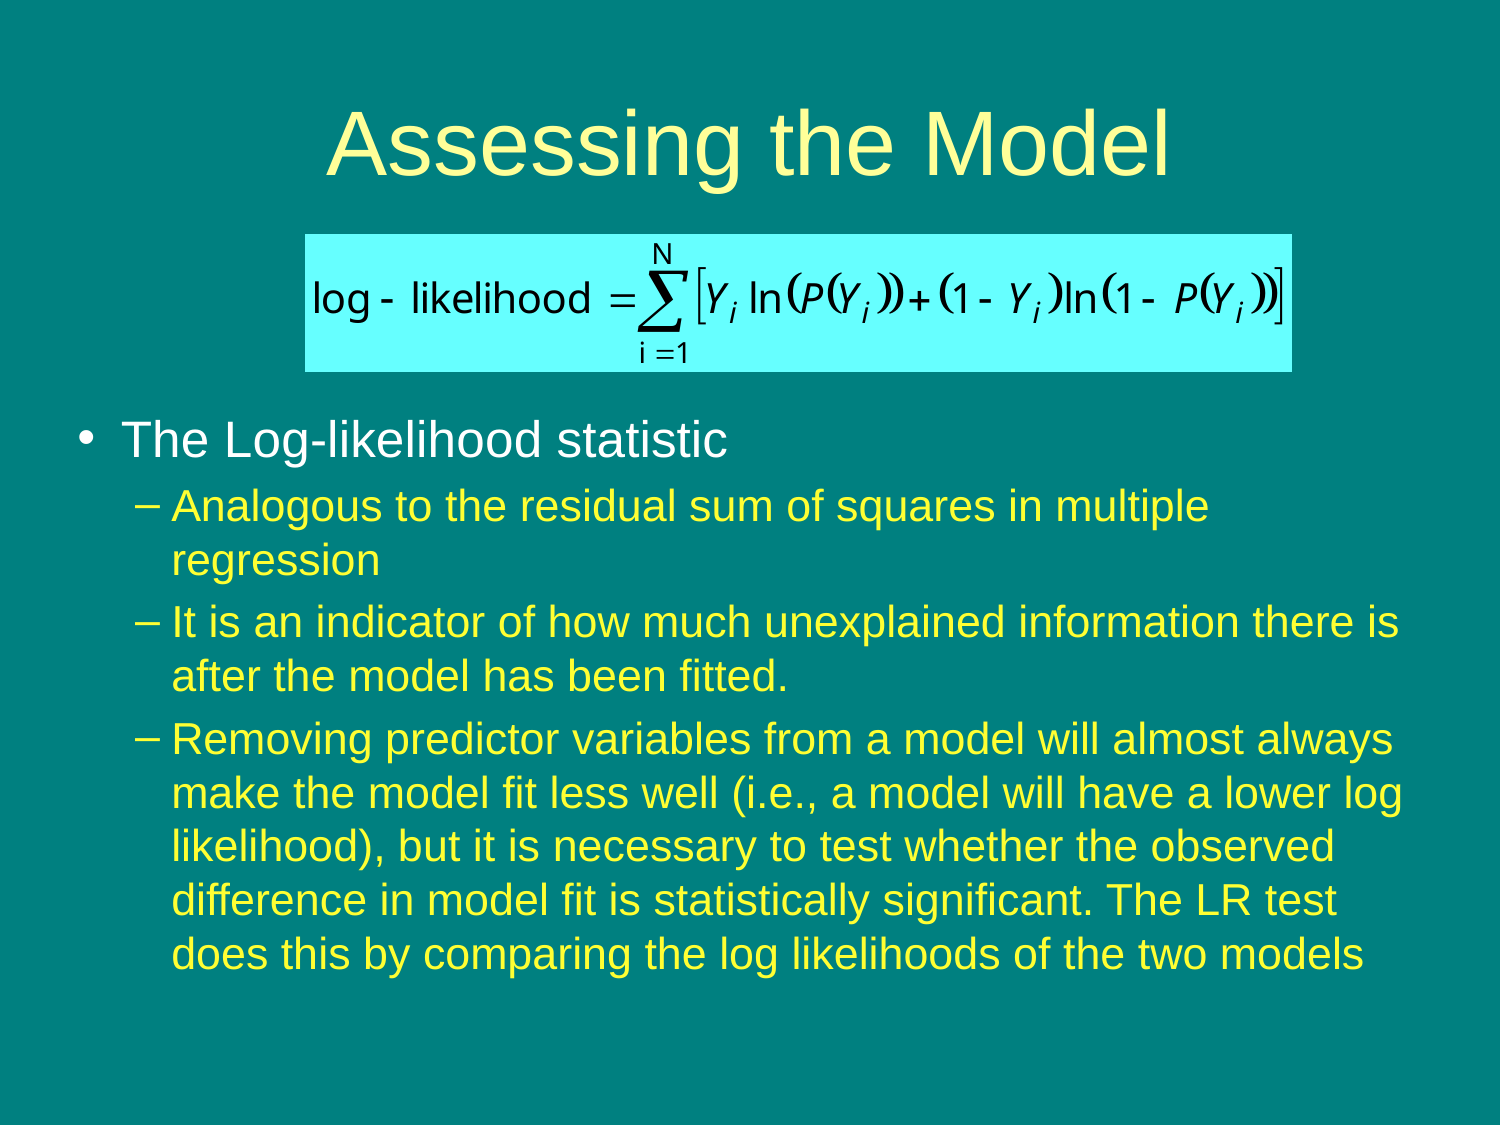

# Assessing the Model
The Log-likelihood statistic
Analogous to the residual sum of squares in multiple regression
It is an indicator of how much unexplained information there is after the model has been fitted.
Removing predictor variables from a model will almost always make the model fit less well (i.e., a model will have a lower log likelihood), but it is necessary to test whether the observed difference in model fit is statistically significant. The LR test does this by comparing the log likelihoods of the two models